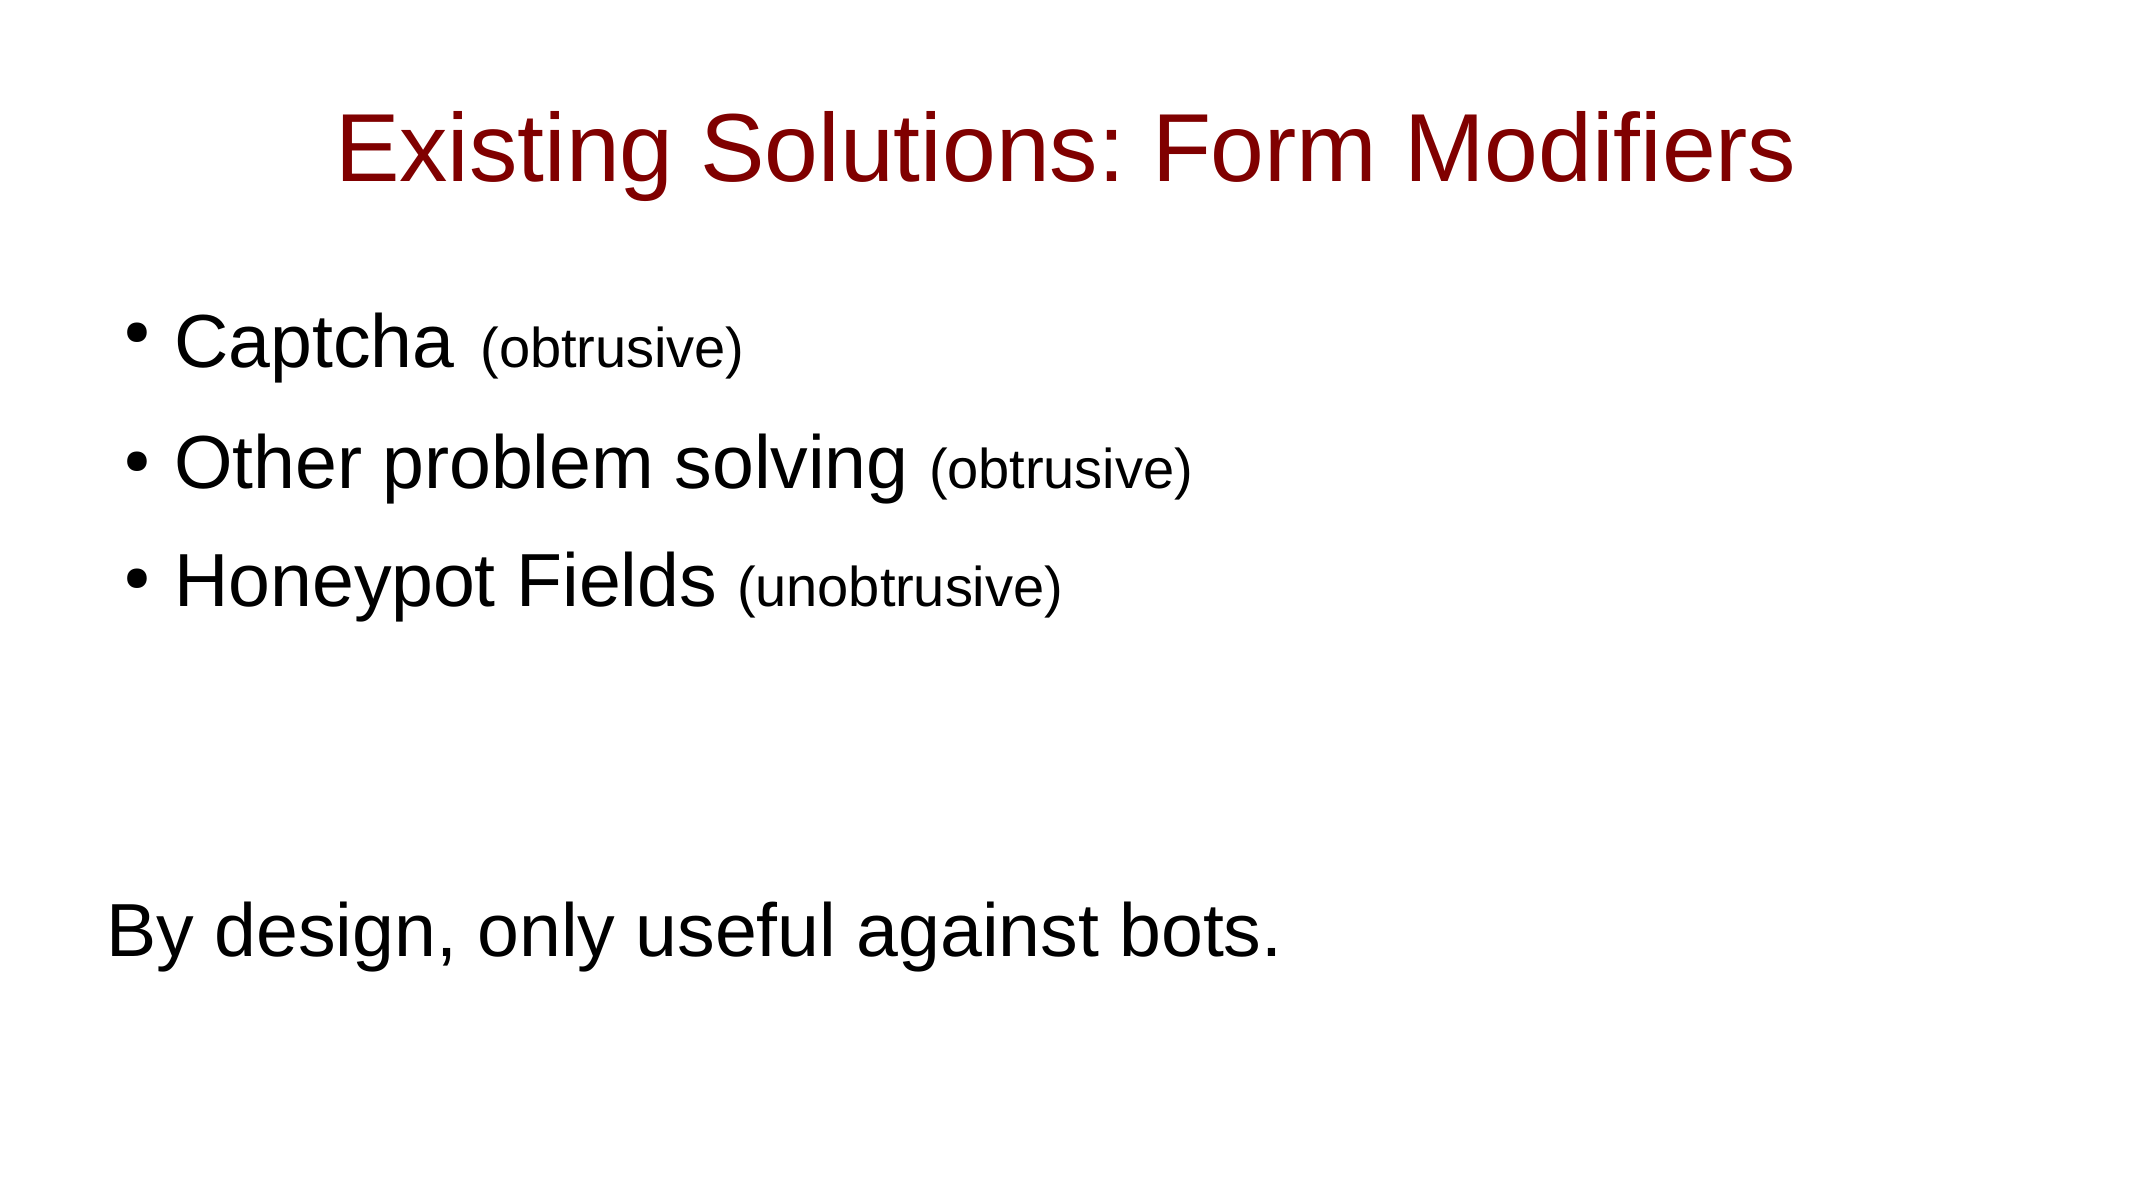

# Existing Solutions: Form Modifiers
Captcha (obtrusive)
Other problem solving (obtrusive)
Honeypot Fields (unobtrusive)
By design, only useful against bots.